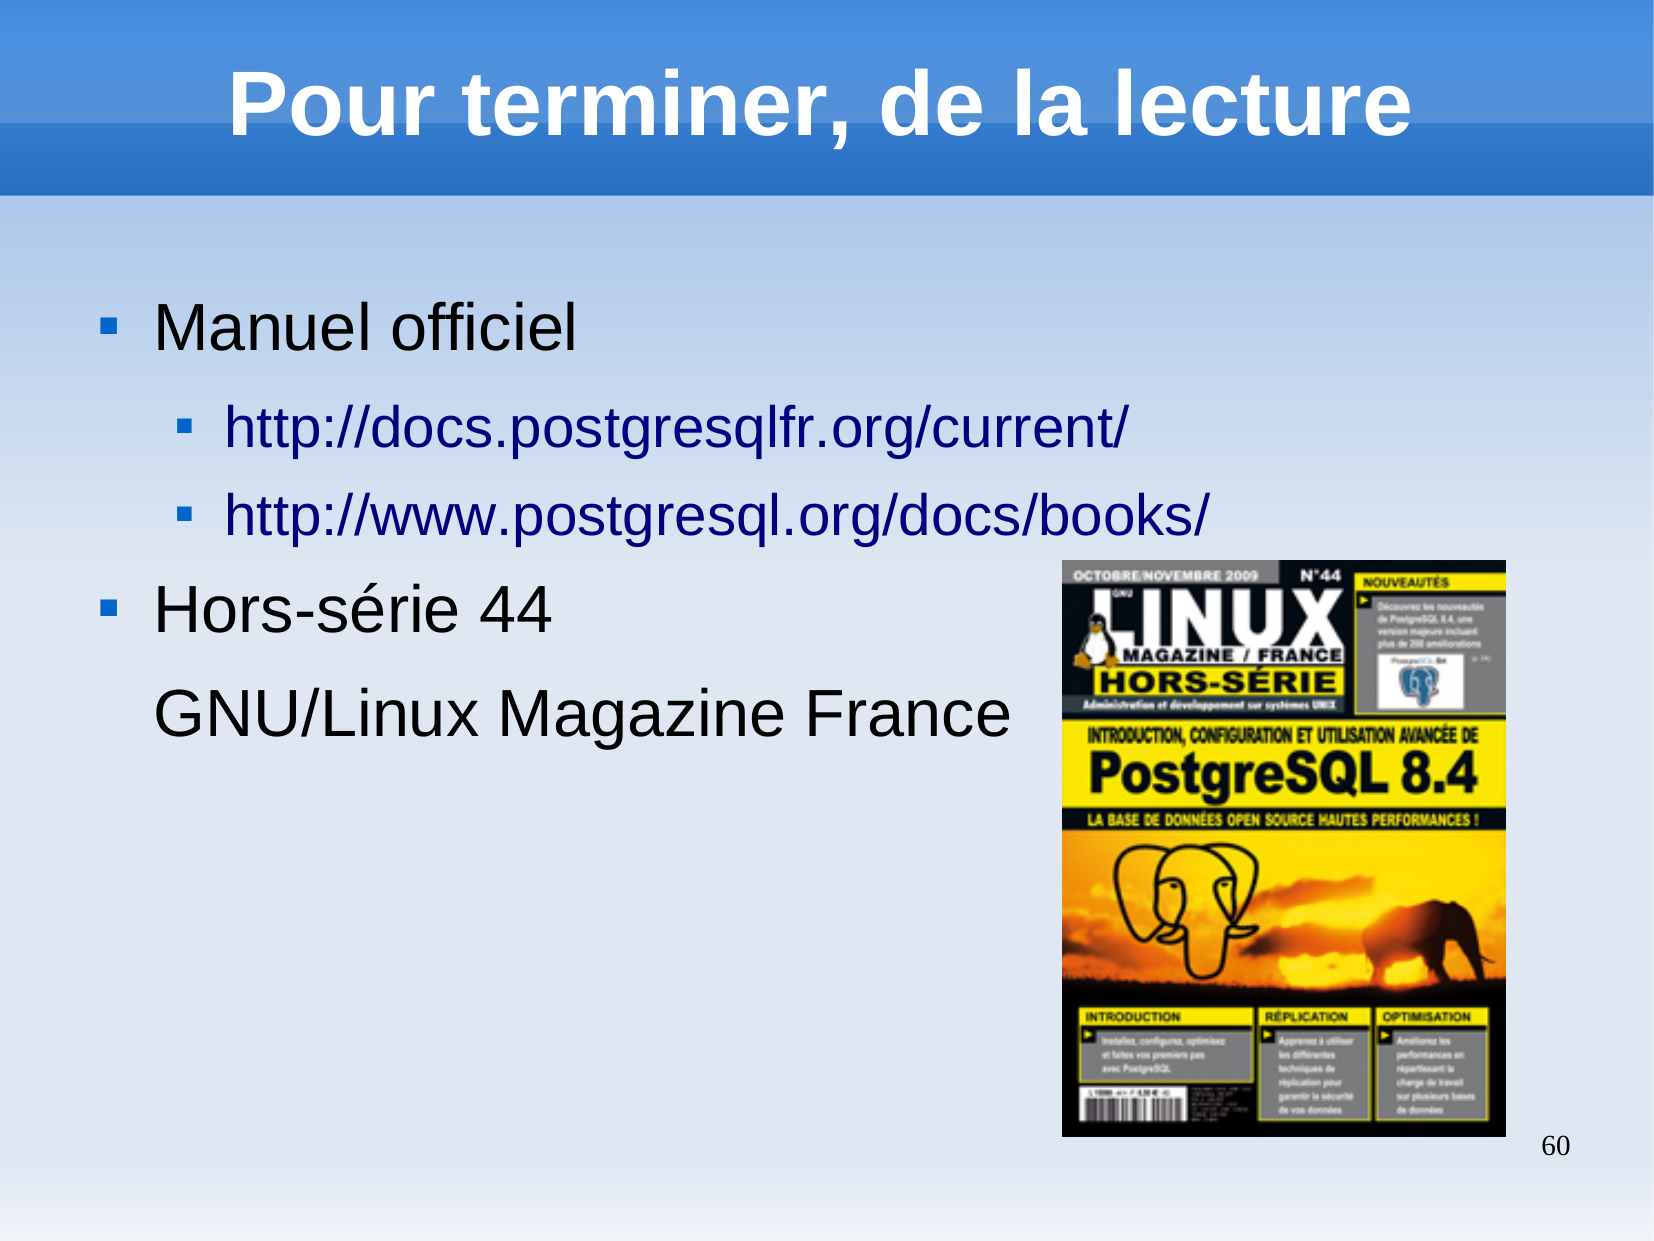

# Pour terminer, de la lecture
Manuel officiel
http://docs.postgresqlfr.org/current/
http://www.postgresql.org/docs/books/
Hors-série 44
GNU/Linux Magazine France
60